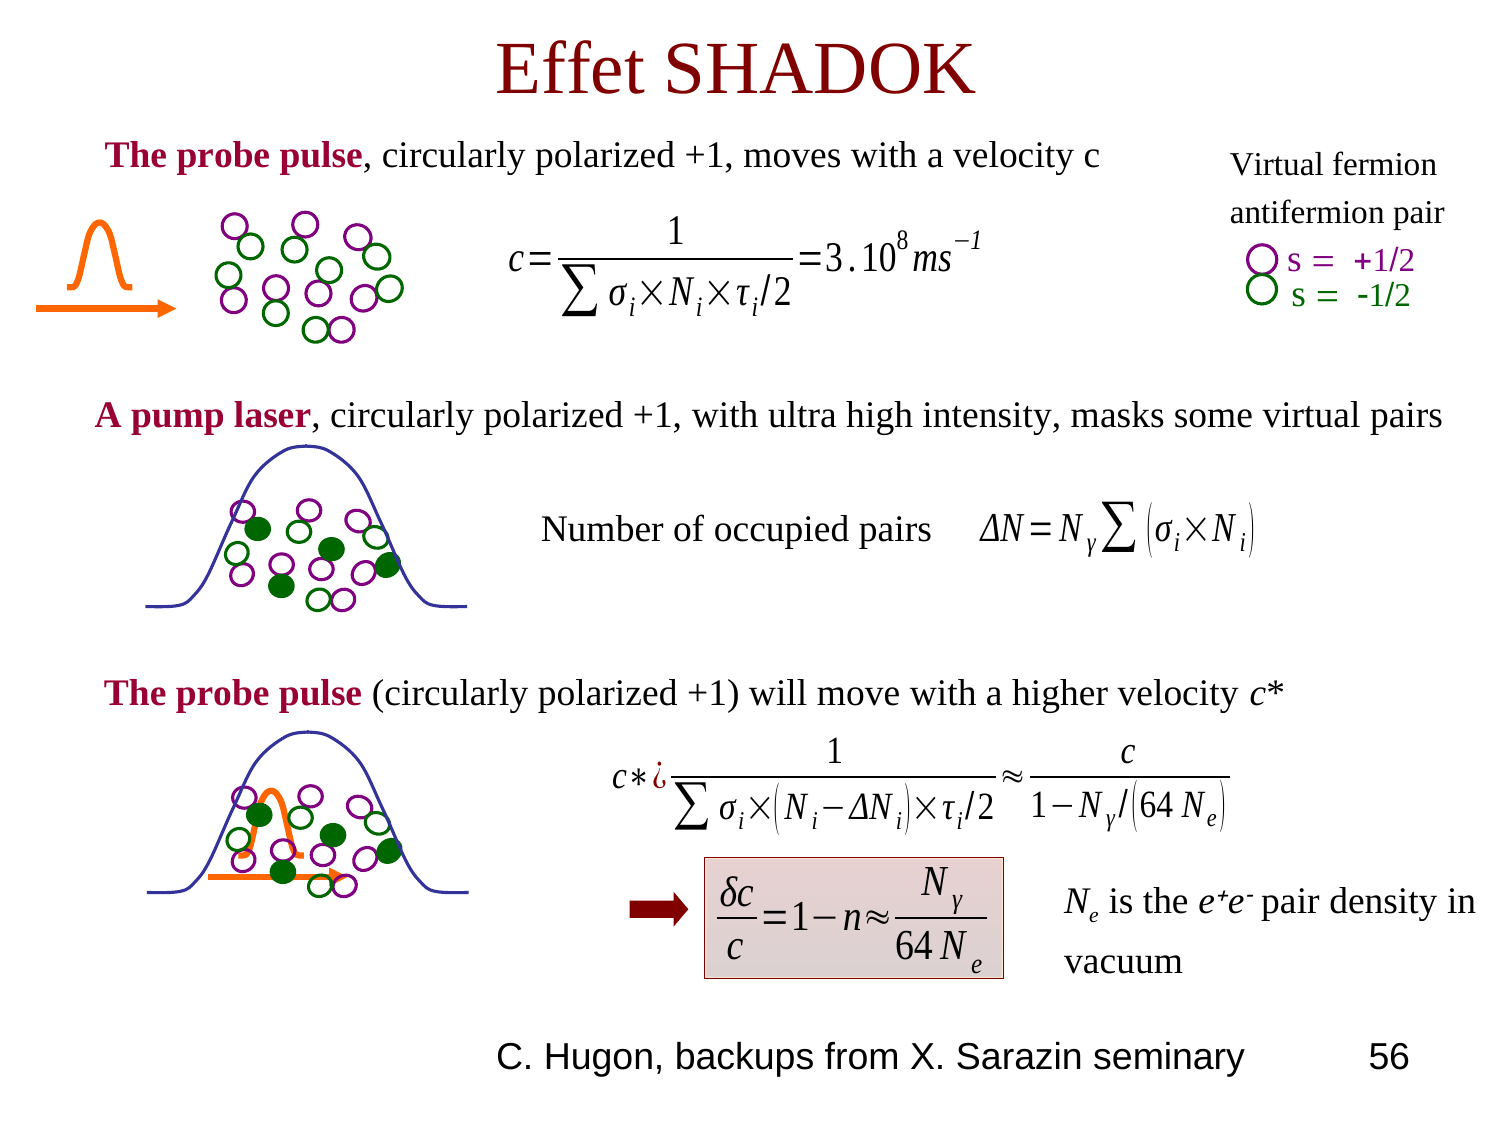

Effet SHADOK
The probe pulse, circularly polarized +1, moves with a velocity c
Virtual fermion
antifermion pair
s 
s 
A pump laser, circularly polarized +1, with ultra high intensity, masks some virtual pairs
Number of occupied pairs
The probe pulse (circularly polarized +1) will move with a higher velocity c*
Ne is the ee pair density in vacuum
C. Hugon, backups from X. Sarazin seminary
56